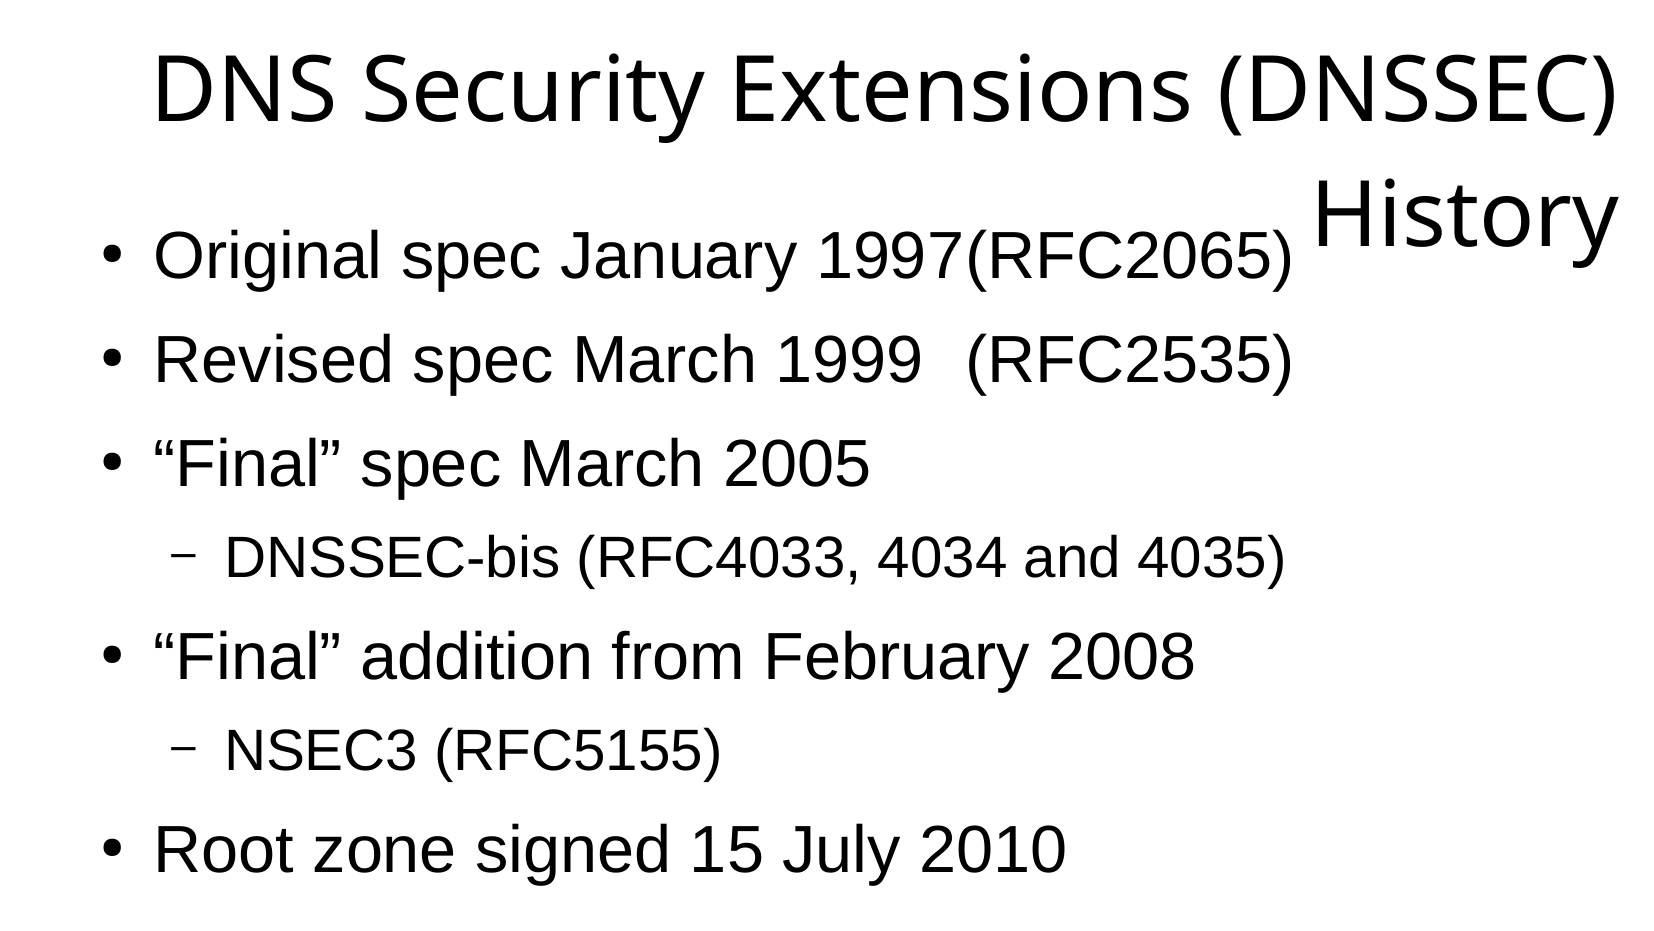

# DNS Security Extensions (DNSSEC) History
Original spec January 1997	(RFC2065)
Revised spec March 1999	(RFC2535)
“Final” spec March 2005
DNSSEC-bis (RFC4033, 4034 and 4035)
“Final” addition from February 2008
NSEC3 (RFC5155)
Root zone signed 15 July 2010